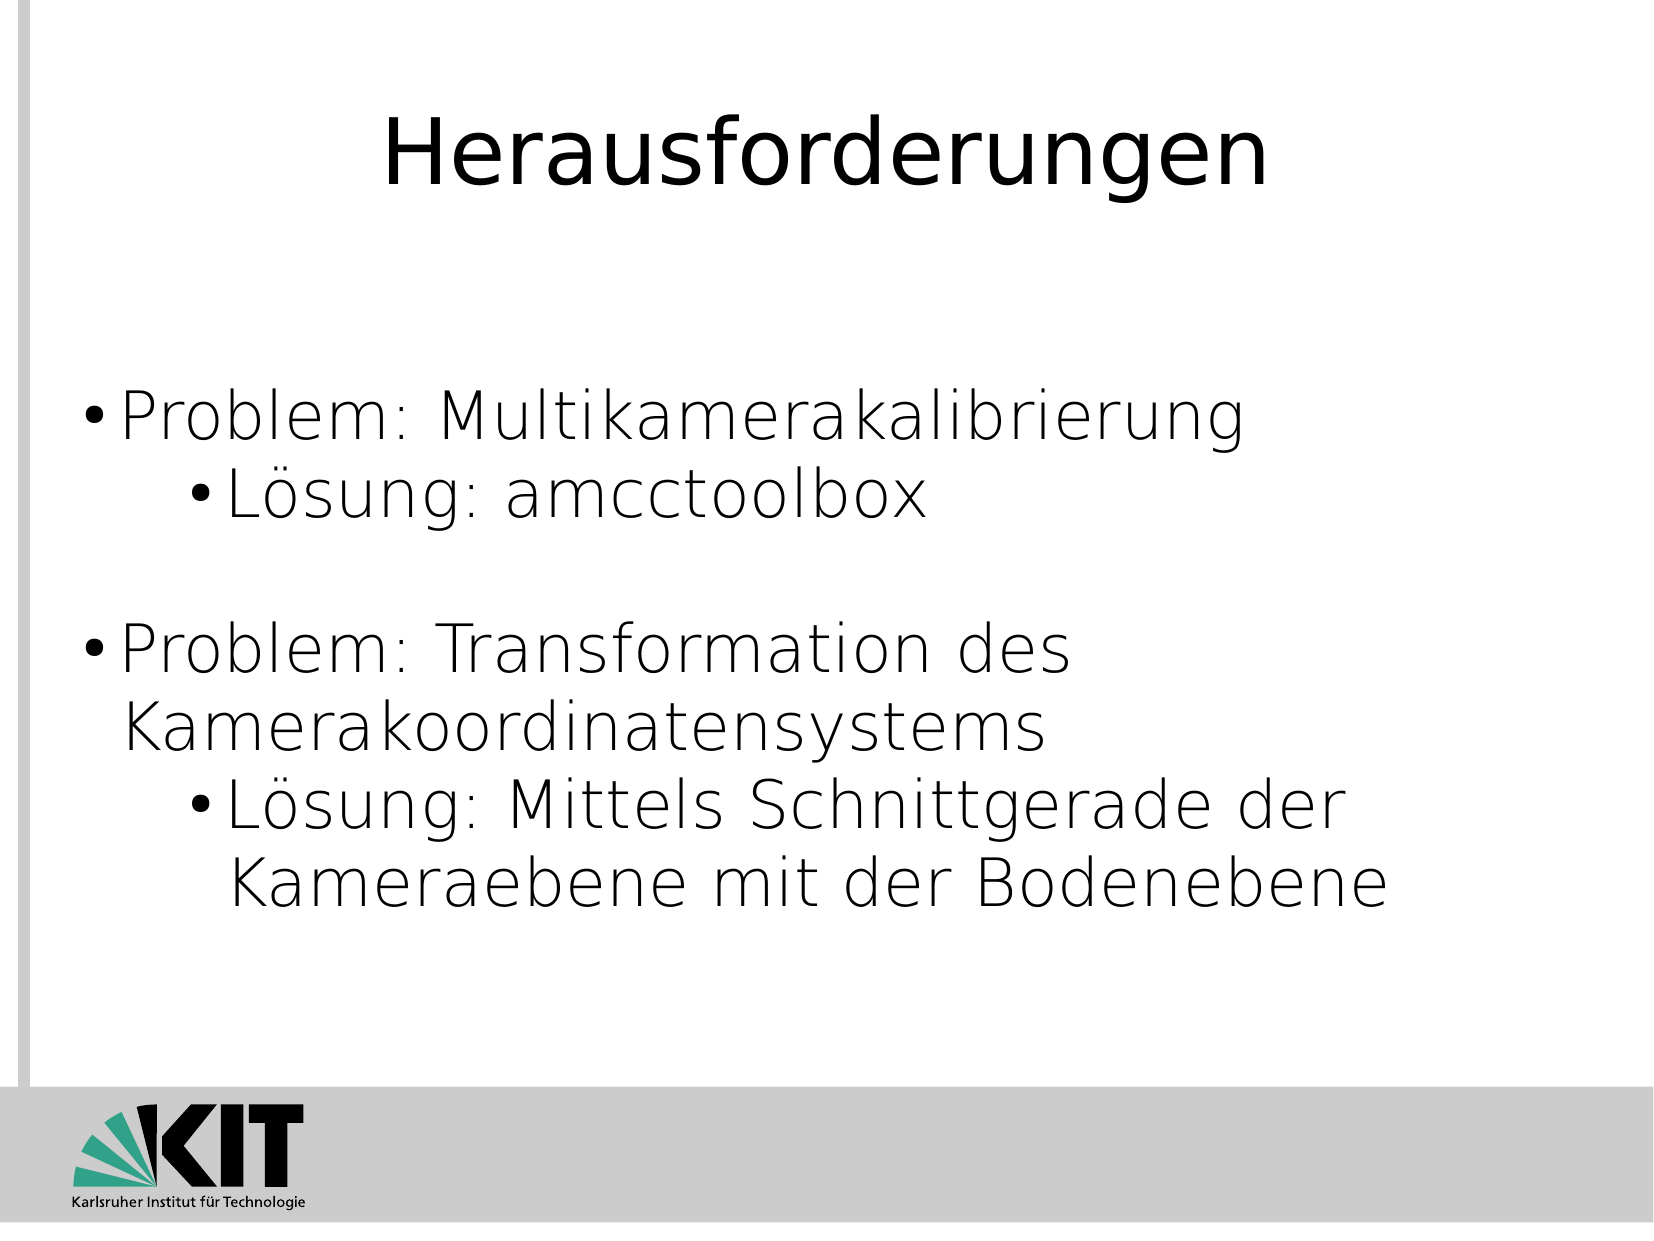

# Herausforderungen
Problem: Multikamerakalibrierung
Lösung: amcctoolbox
Problem: Transformation des Kamerakoordinatensystems
Lösung: Mittels Schnittgerade der Kameraebene mit der Bodenebene